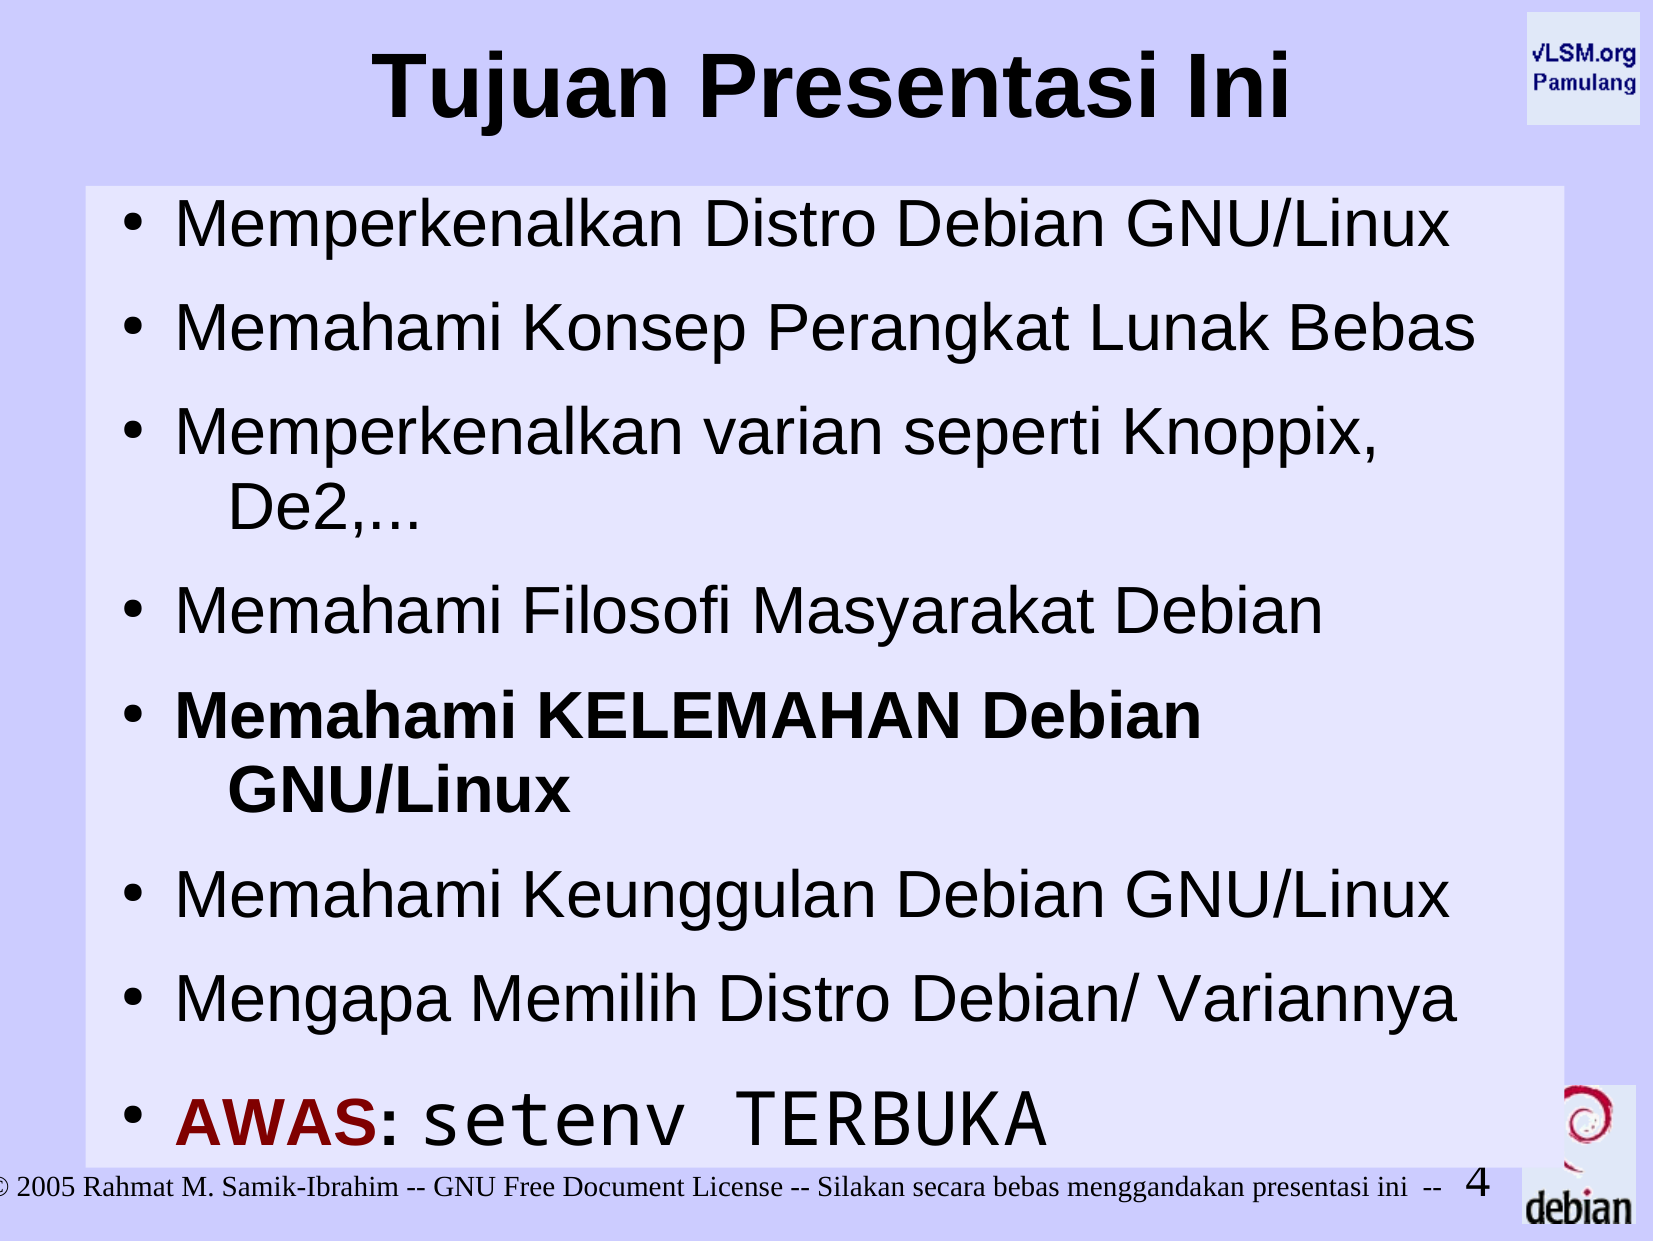

# Tujuan Presentasi Ini
Memperkenalkan Distro Debian GNU/Linux
Memahami Konsep Perangkat Lunak Bebas
Memperkenalkan varian seperti Knoppix, De2,...
Memahami Filosofi Masyarakat Debian
Memahami KELEMAHAN Debian GNU/Linux
Memahami Keunggulan Debian GNU/Linux
Mengapa Memilih Distro Debian/ Variannya
AWAS: setenv TERBUKA